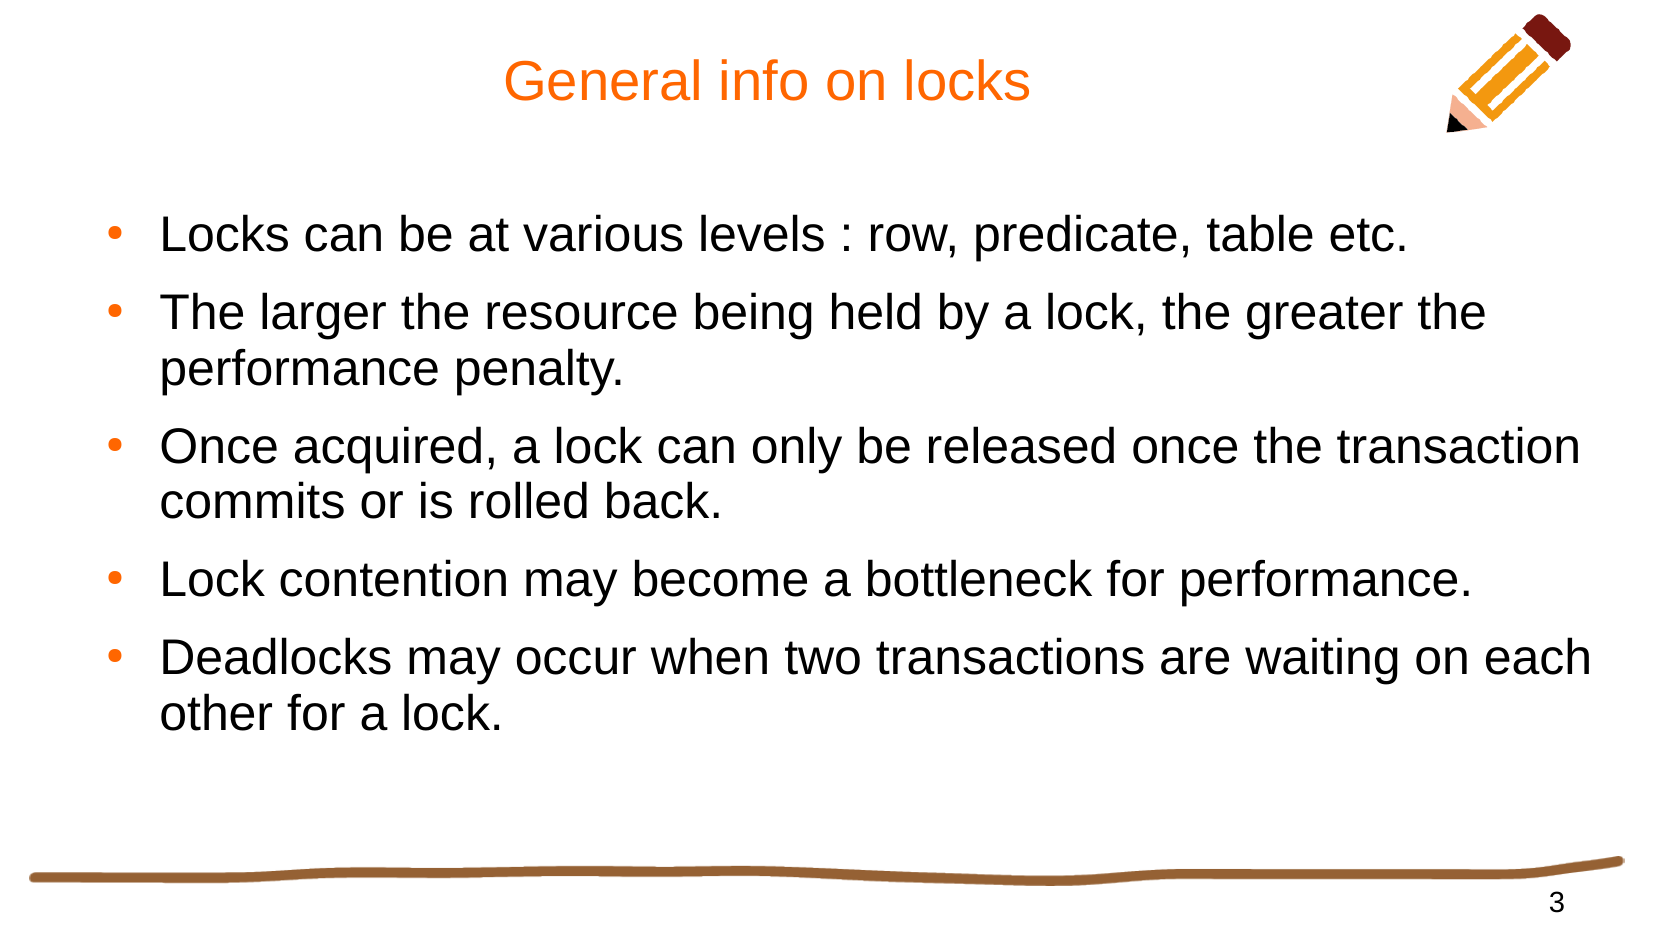

# General info on locks
Locks can be at various levels : row, predicate, table etc.
The larger the resource being held by a lock, the greater the performance penalty.
Once acquired, a lock can only be released once the transaction commits or is rolled back.
Lock contention may become a bottleneck for performance.
Deadlocks may occur when two transactions are waiting on each other for a lock.
3